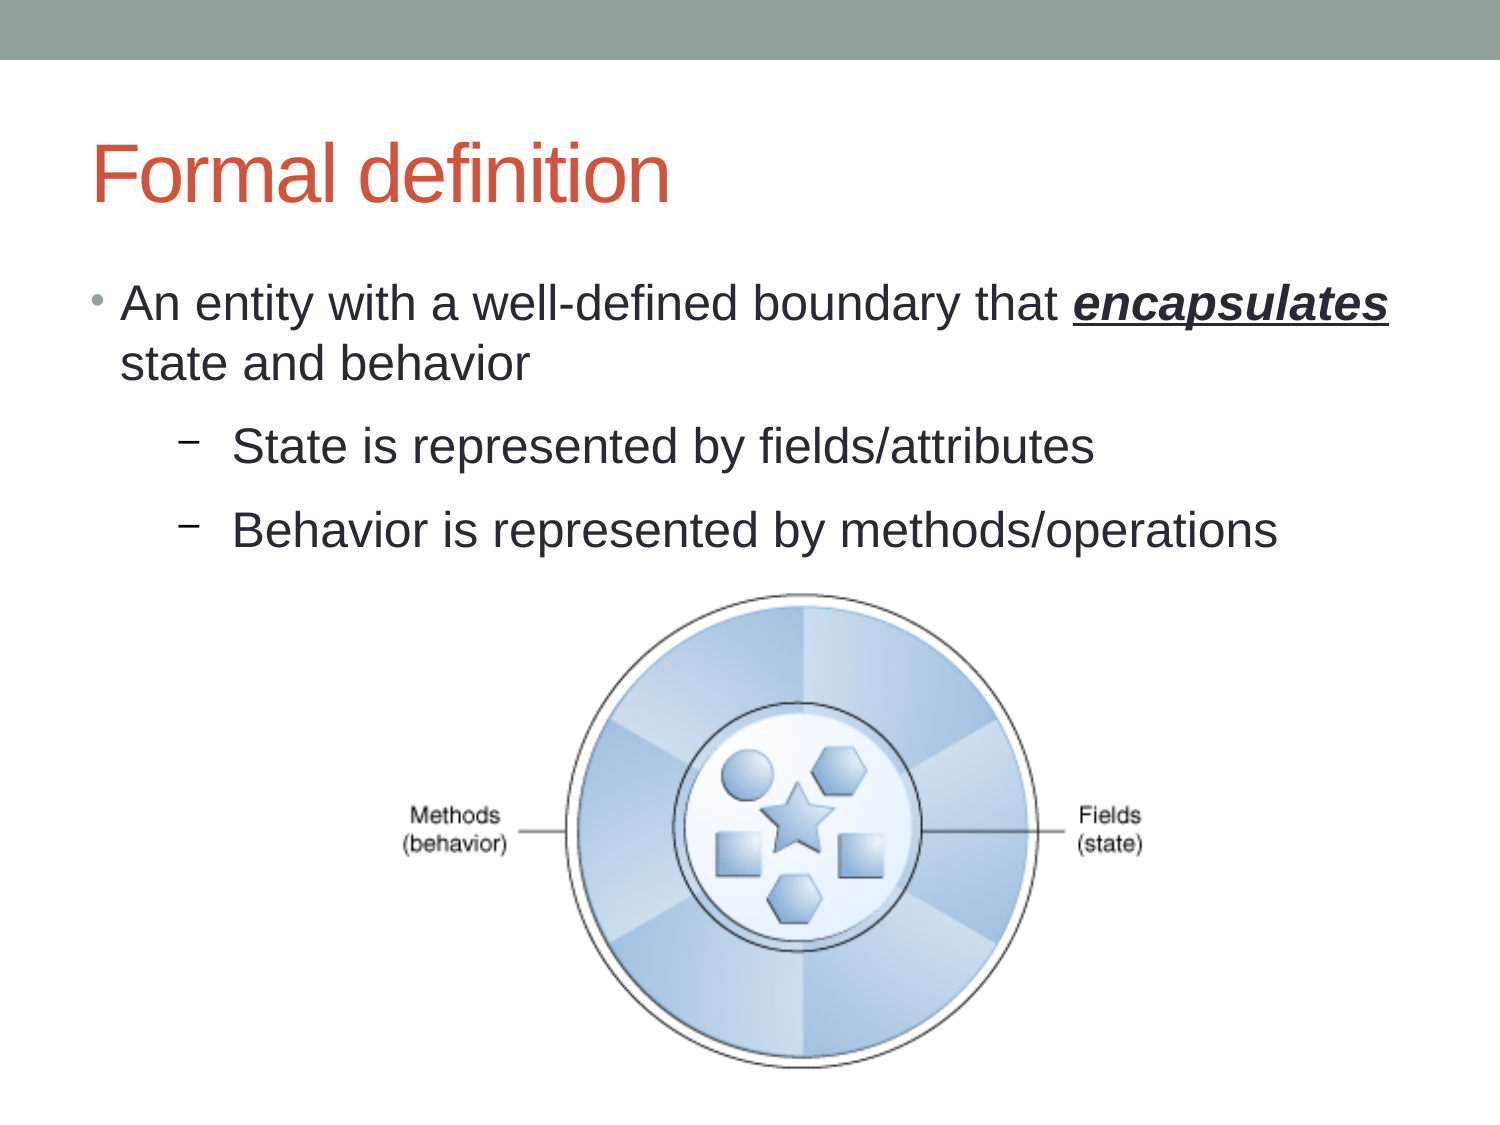

# Formal definition
An entity with a well-defined boundary that encapsulates state and behavior
State is represented by fields/attributes
Behavior is represented by methods/operations